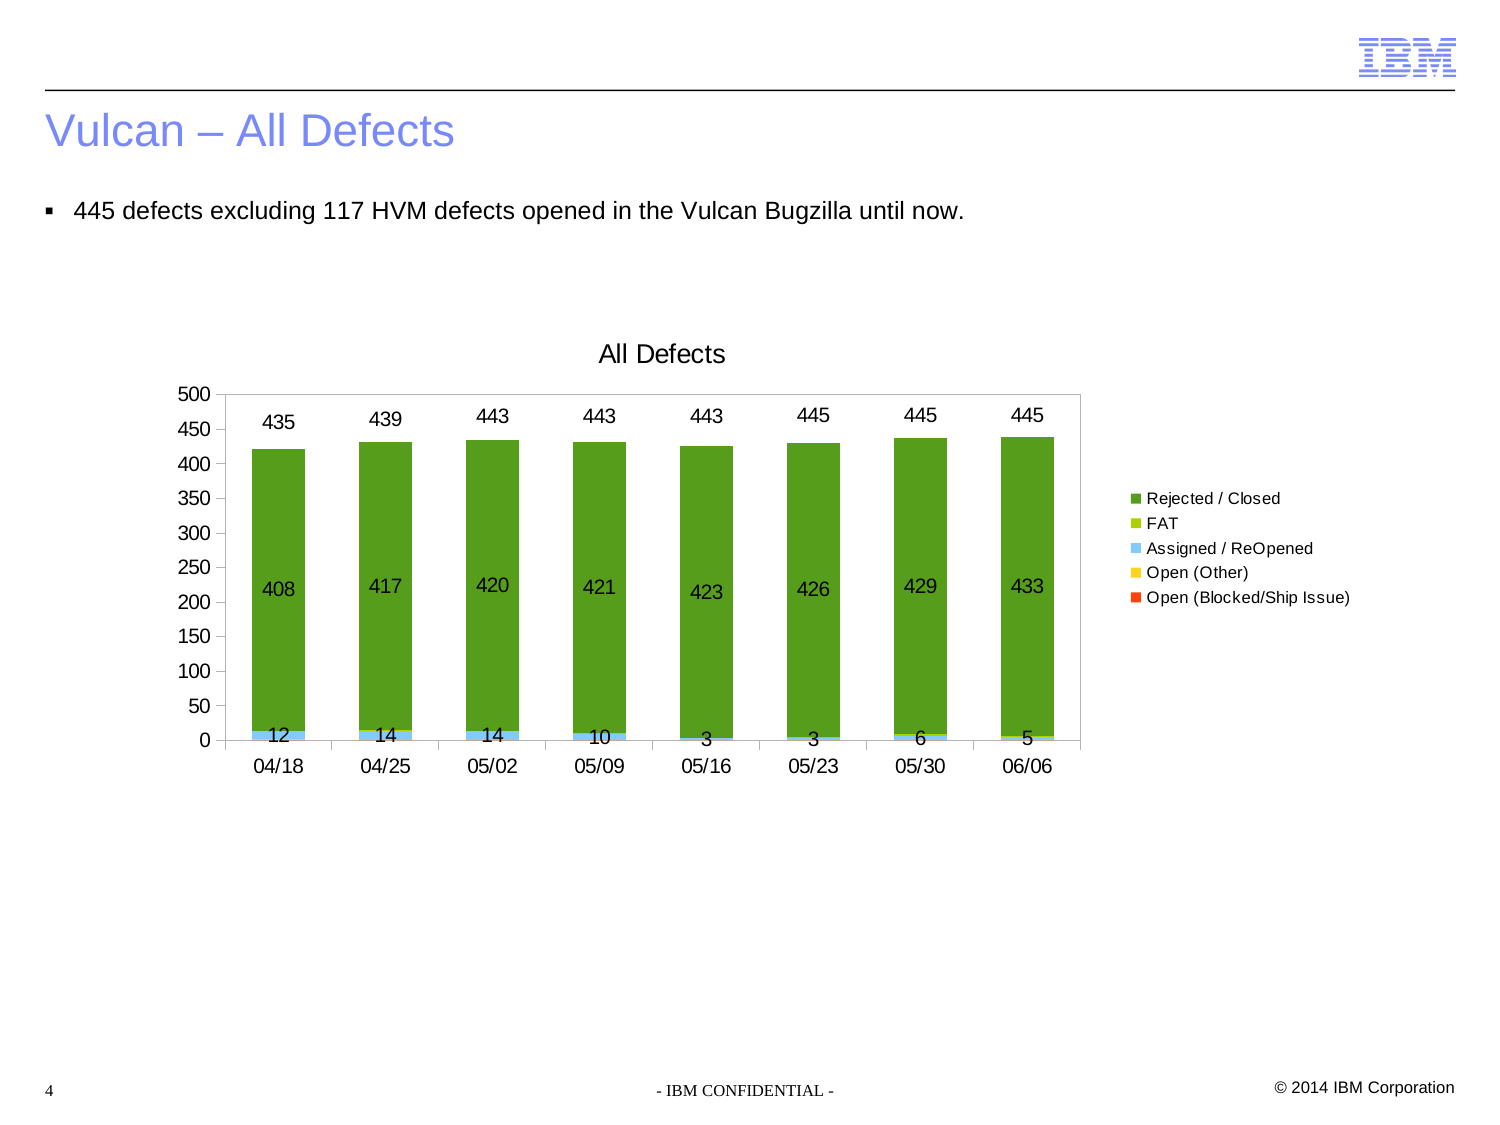

# Vulcan – All Defects
445 defects excluding 117 HVM defects opened in the Vulcan Bugzilla until now.
### Chart: All Defects
| Category | Open (Blocked/Ship Issue) | Open (Other) | Assigned / ReOpened | FAT | Rejected / Closed | |
|---|---|---|---|---|---|---|
| 04/18 | 0.0 | 2.0 | 12.0 | 0.0 | 408.0 | 435.0 |
| 04/25 | 0.0 | 0.0 | 14.0 | 1.0 | 417.0 | 439.0 |
| 05/02 | 0.0 | 0.0 | 14.0 | 0.0 | 420.0 | 443.0 |
| 05/09 | 0.0 | 0.0 | 10.0 | 1.0 | 421.0 | 443.0 |
| 05/16 | 0.0 | 0.0 | 3.0 | 0.0 | 423.0 | 443.0 |
| 05/23 | 0.0 | 0.0 | 3.0 | 2.0 | 426.0 | 445.0 |
| 05/30 | 0.0 | 0.0 | 6.0 | 3.0 | 429.0 | 445.0 |
| 06/06 | 0.0 | 0.0 | 5.0 | 1.0 | 433.0 | 445.0 |4